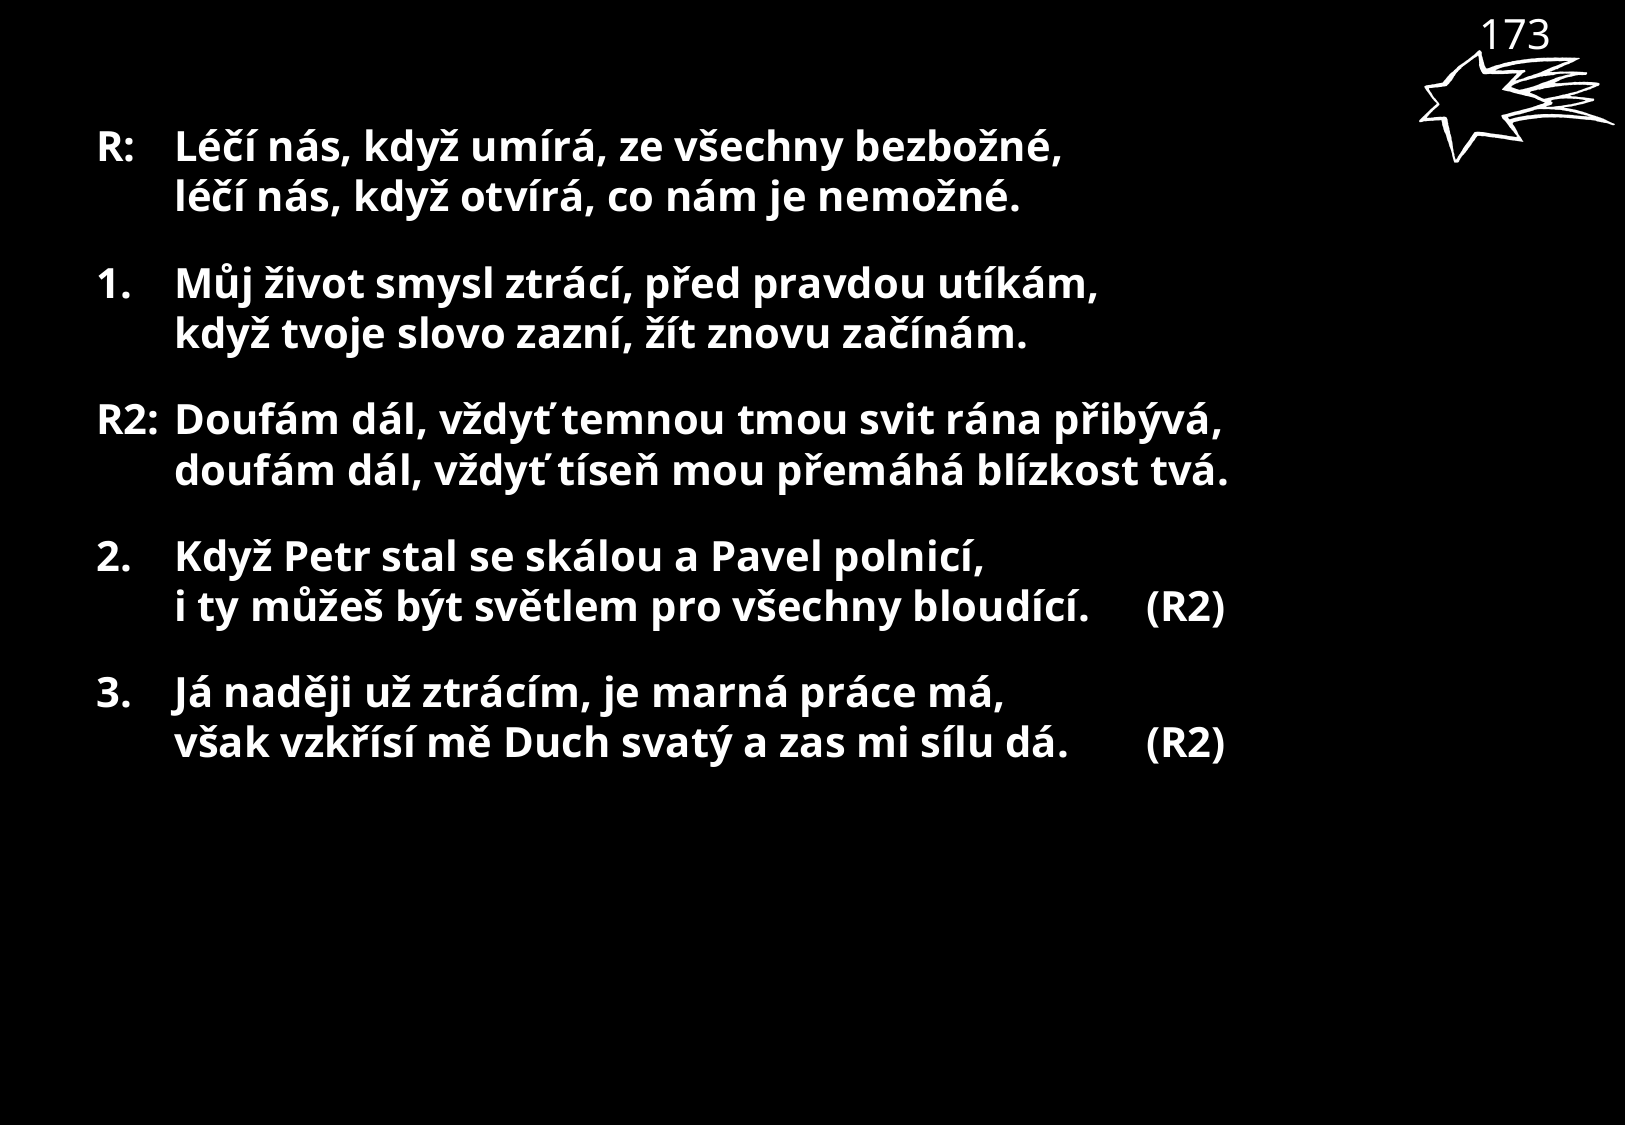

173
# R: 	Léčí nás, když umírá, ze všechny bezbožné, léčí nás, když otvírá, co nám je nemožné.
Můj život smysl ztrácí, před pravdou utíkám,
když tvoje slovo zazní, žít znovu začínám.
R2: 	Doufám dál, vždyť temnou tmou svit rána přibývá,
doufám dál, vždyť tíseň mou přemáhá blízkost tvá.
Když Petr stal se skálou a Pavel polnicí,
i ty můžeš být světlem pro všechny bloudící. 	(R2)
3. 	Já naději už ztrácím, je marná práce má,
však vzkřísí mě Duch svatý a zas mi sílu dá. 	(R2)